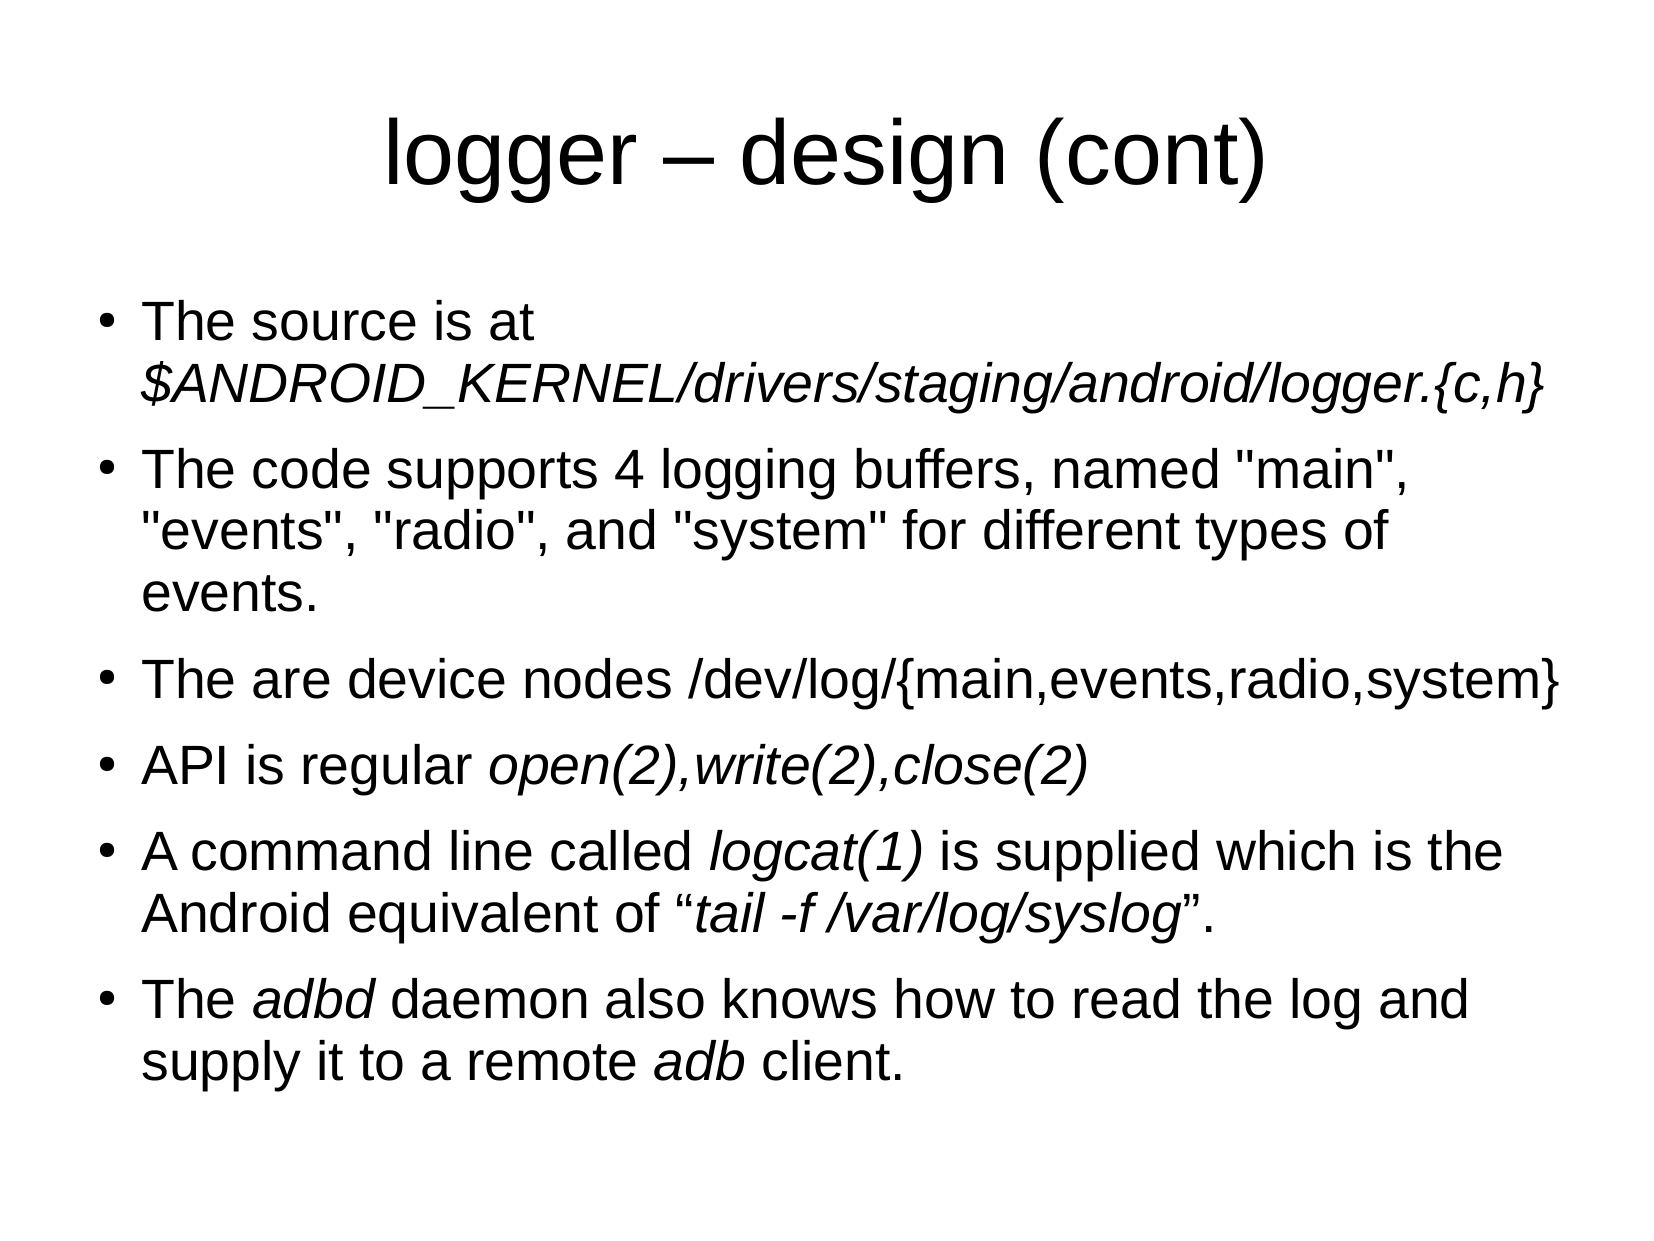

# logger – design (cont)
The source is at $ANDROID_KERNEL/drivers/staging/android/logger.{c,h}
The code supports 4 logging buffers, named "main", "events", "radio", and "system" for different types of events.
The are device nodes /dev/log/{main,events,radio,system}
API is regular open(2),write(2),close(2)
A command line called logcat(1) is supplied which is the Android equivalent of “tail -f /var/log/syslog”.
The adbd daemon also knows how to read the log and supply it to a remote adb client.